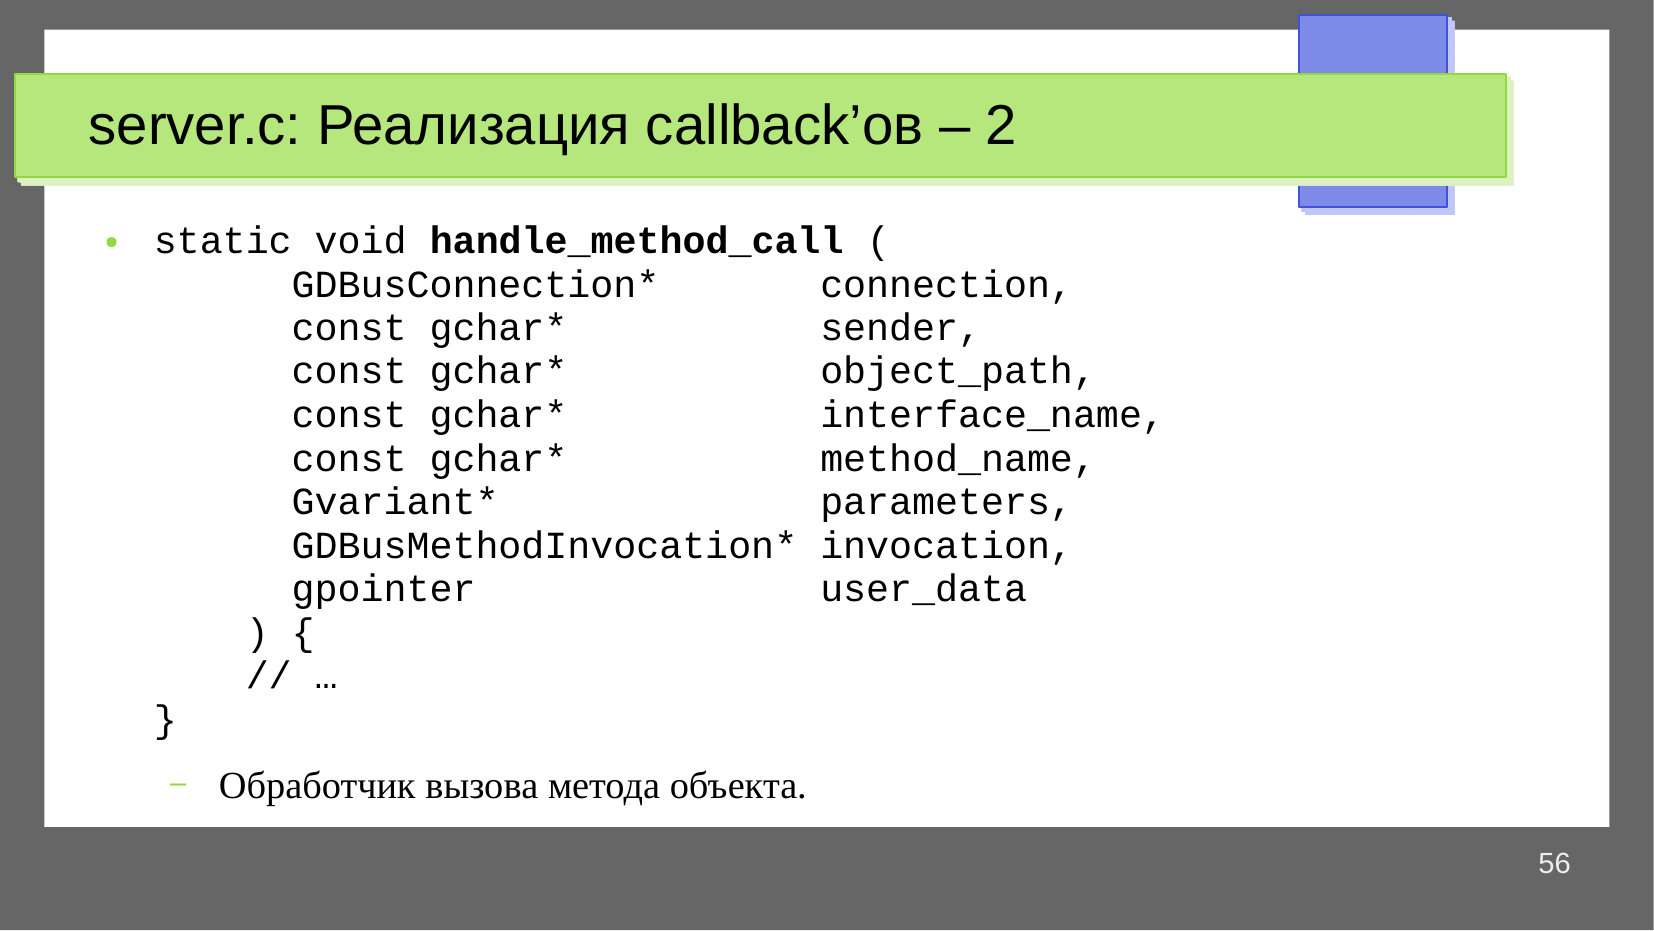

# server.c: Реализация callback’ов – 2
static void handle_method_call (
 GDBusConnection* connection,
 const gchar* sender,
 const gchar* object_path,
 const gchar* interface_name,
 const gchar* method_name,
 Gvariant* parameters,
 GDBusMethodInvocation* invocation,
 gpointer user_data
 ) {
 // …
}
Обработчик вызова метода объекта.
56